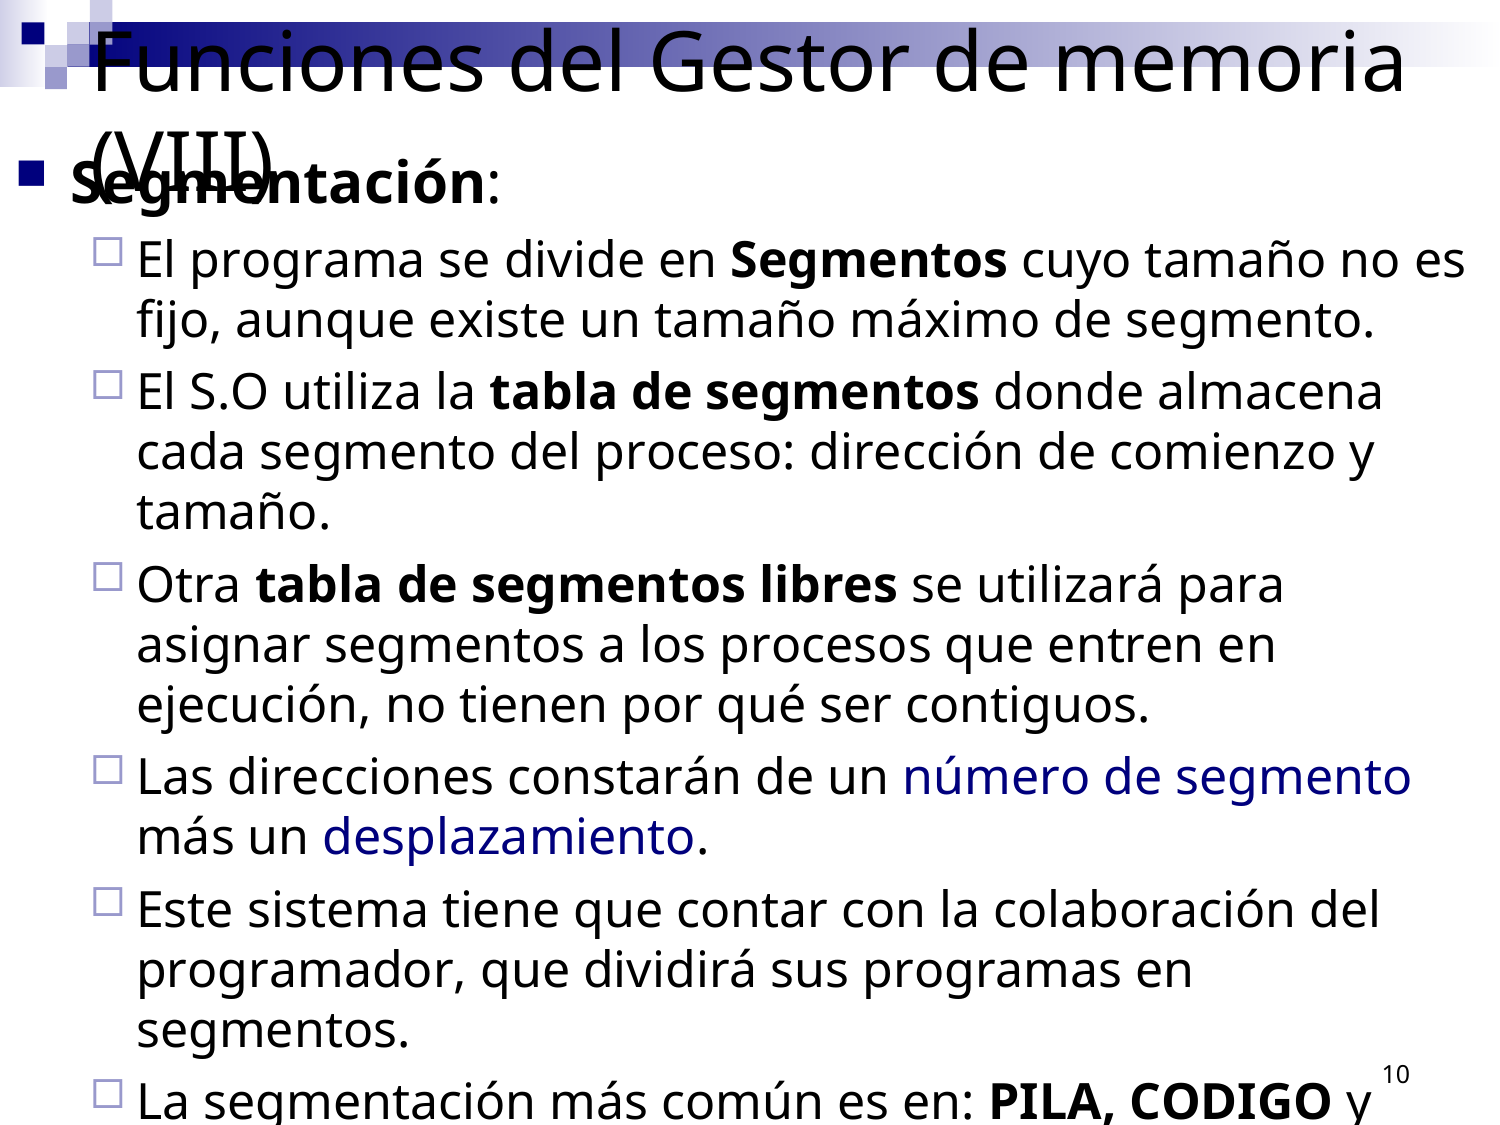

Funciones del Gestor de memoria (VIII)
Segmentación:
El programa se divide en Segmentos cuyo tamaño no es fijo, aunque existe un tamaño máximo de segmento.
El S.O utiliza la tabla de segmentos donde almacena cada segmento del proceso: dirección de comienzo y tamaño.
Otra tabla de segmentos libres se utilizará para asignar segmentos a los procesos que entren en ejecución, no tienen por qué ser contiguos.
Las direcciones constarán de un número de segmento más un desplazamiento.
Este sistema tiene que contar con la colaboración del programador, que dividirá sus programas en segmentos.
La segmentación más común es en: PILA, CODIGO y DATOS.